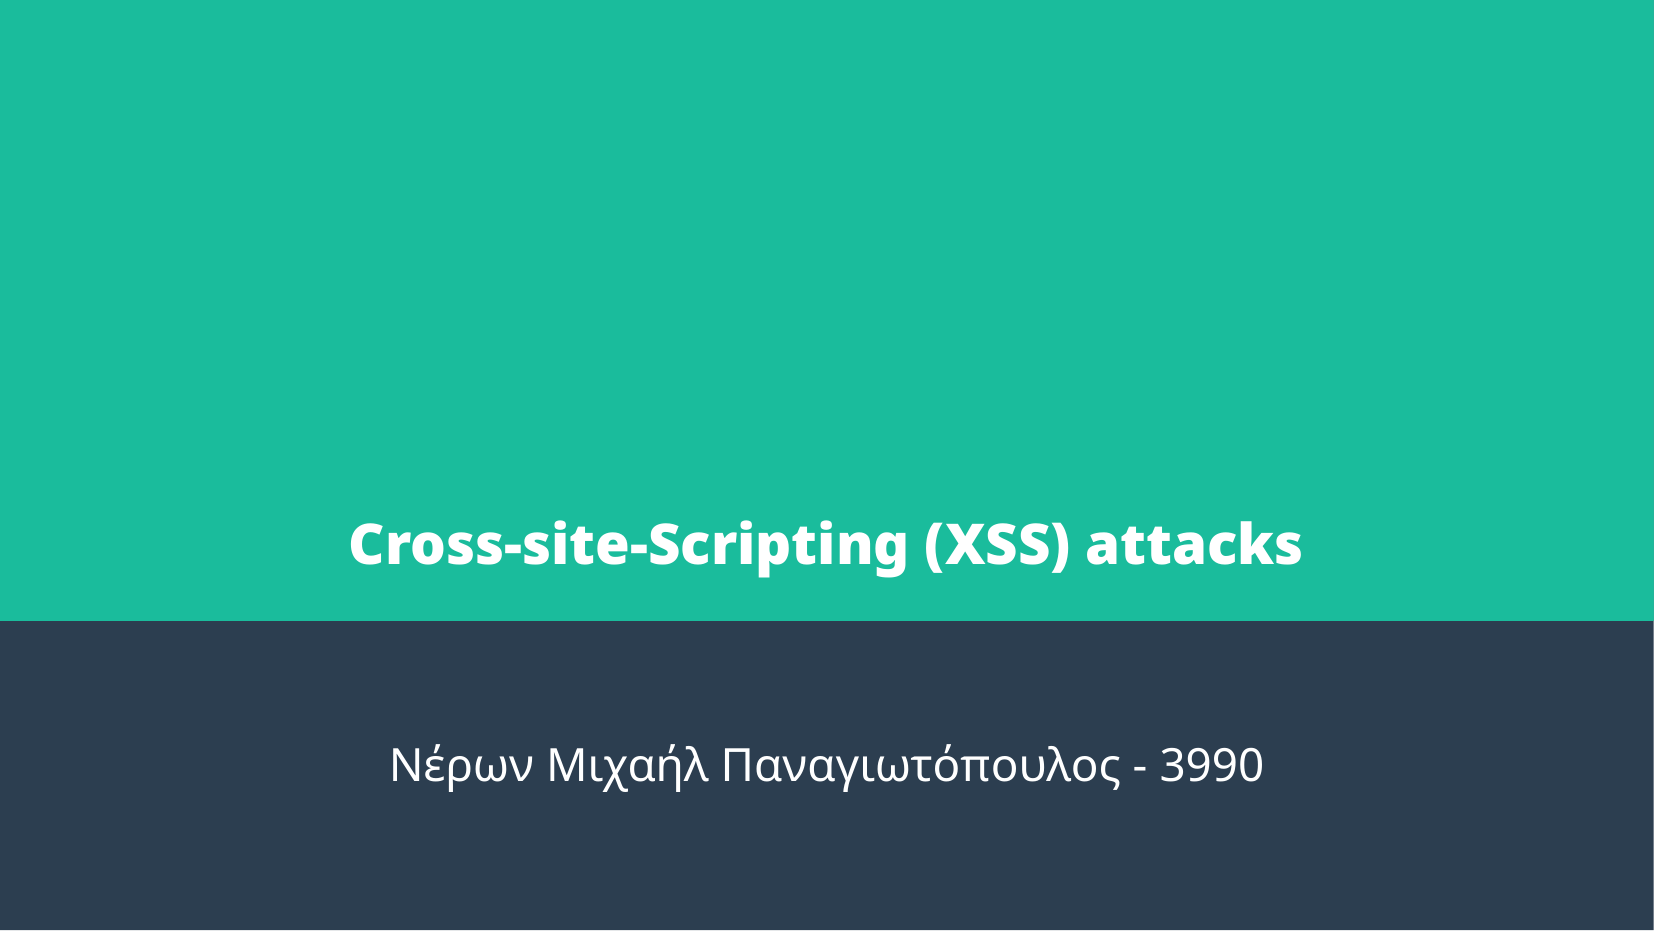

# Cross-site-Scripting (XSS) attacks
Νέρων Μιχαήλ Παναγιωτόπουλος - 3990